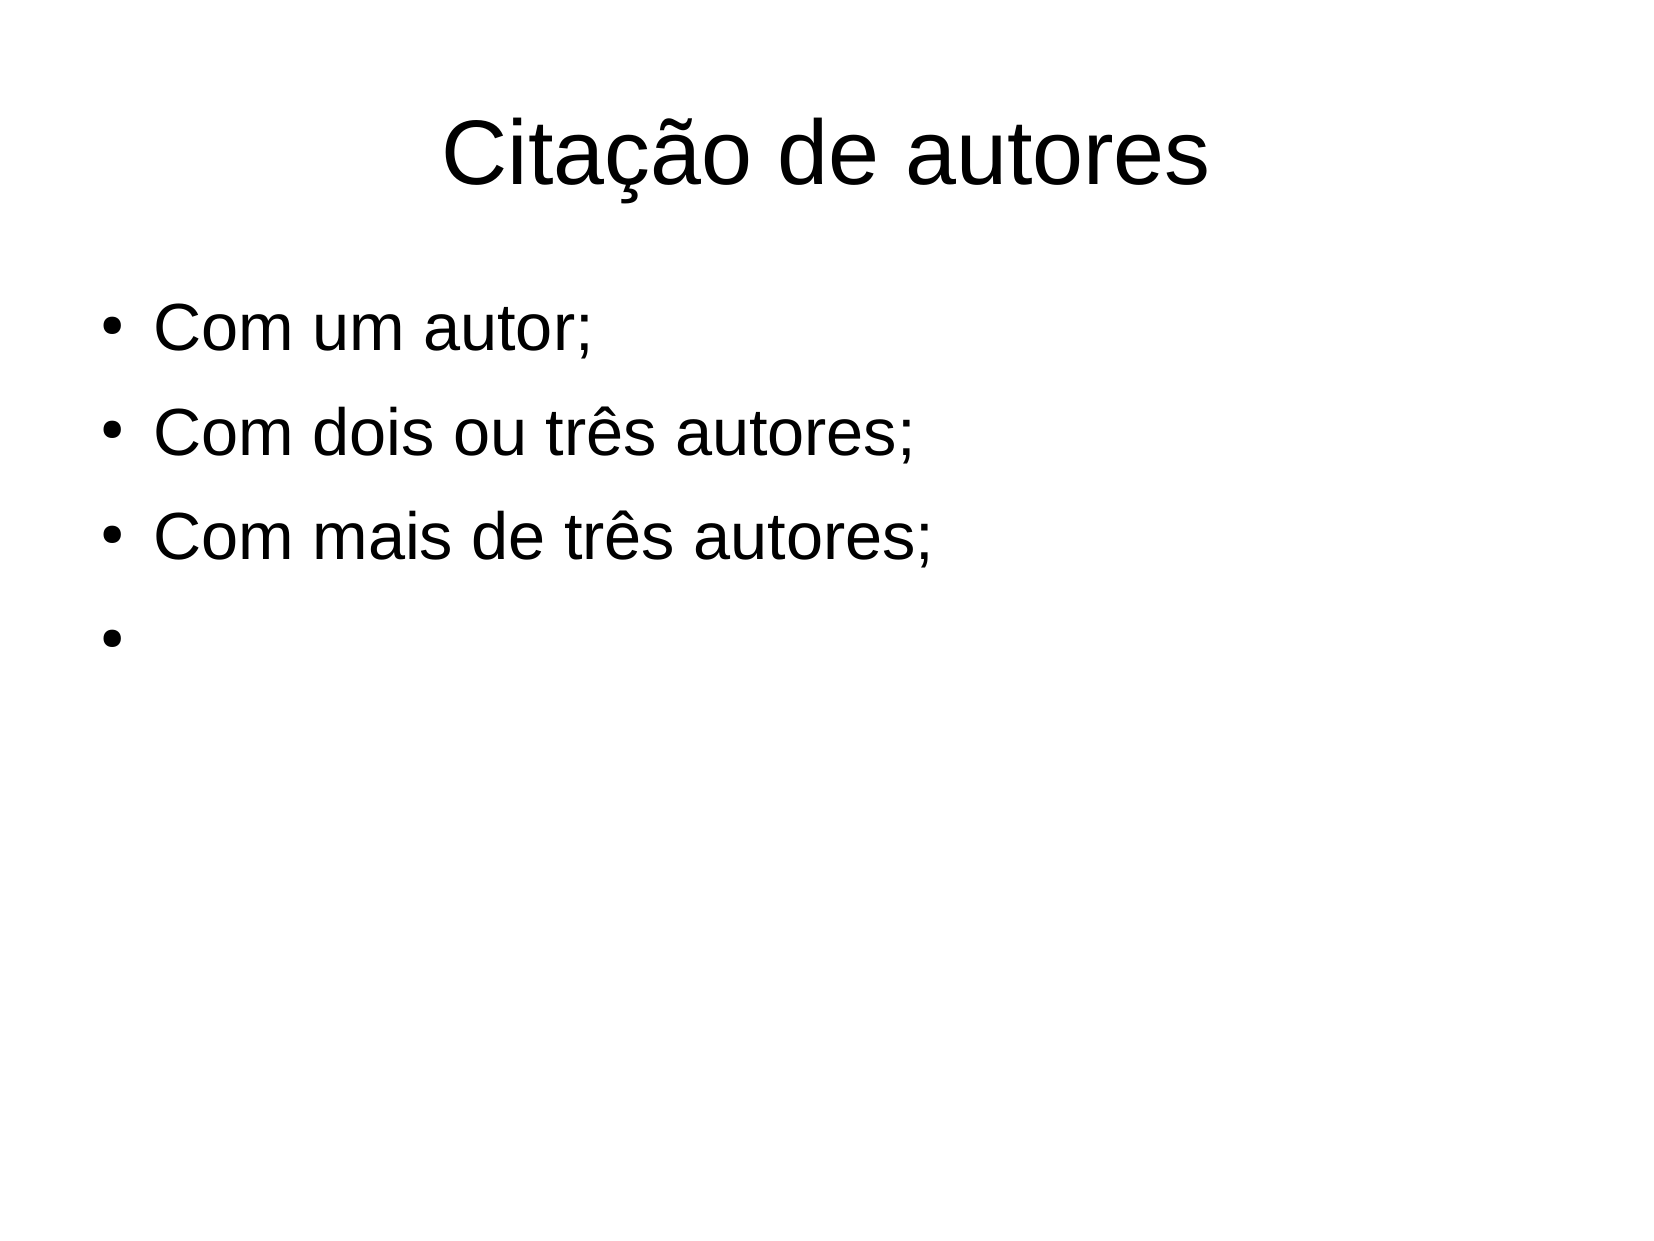

# Citação de autores
Com um autor;
Com dois ou três autores;
Com mais de três autores;